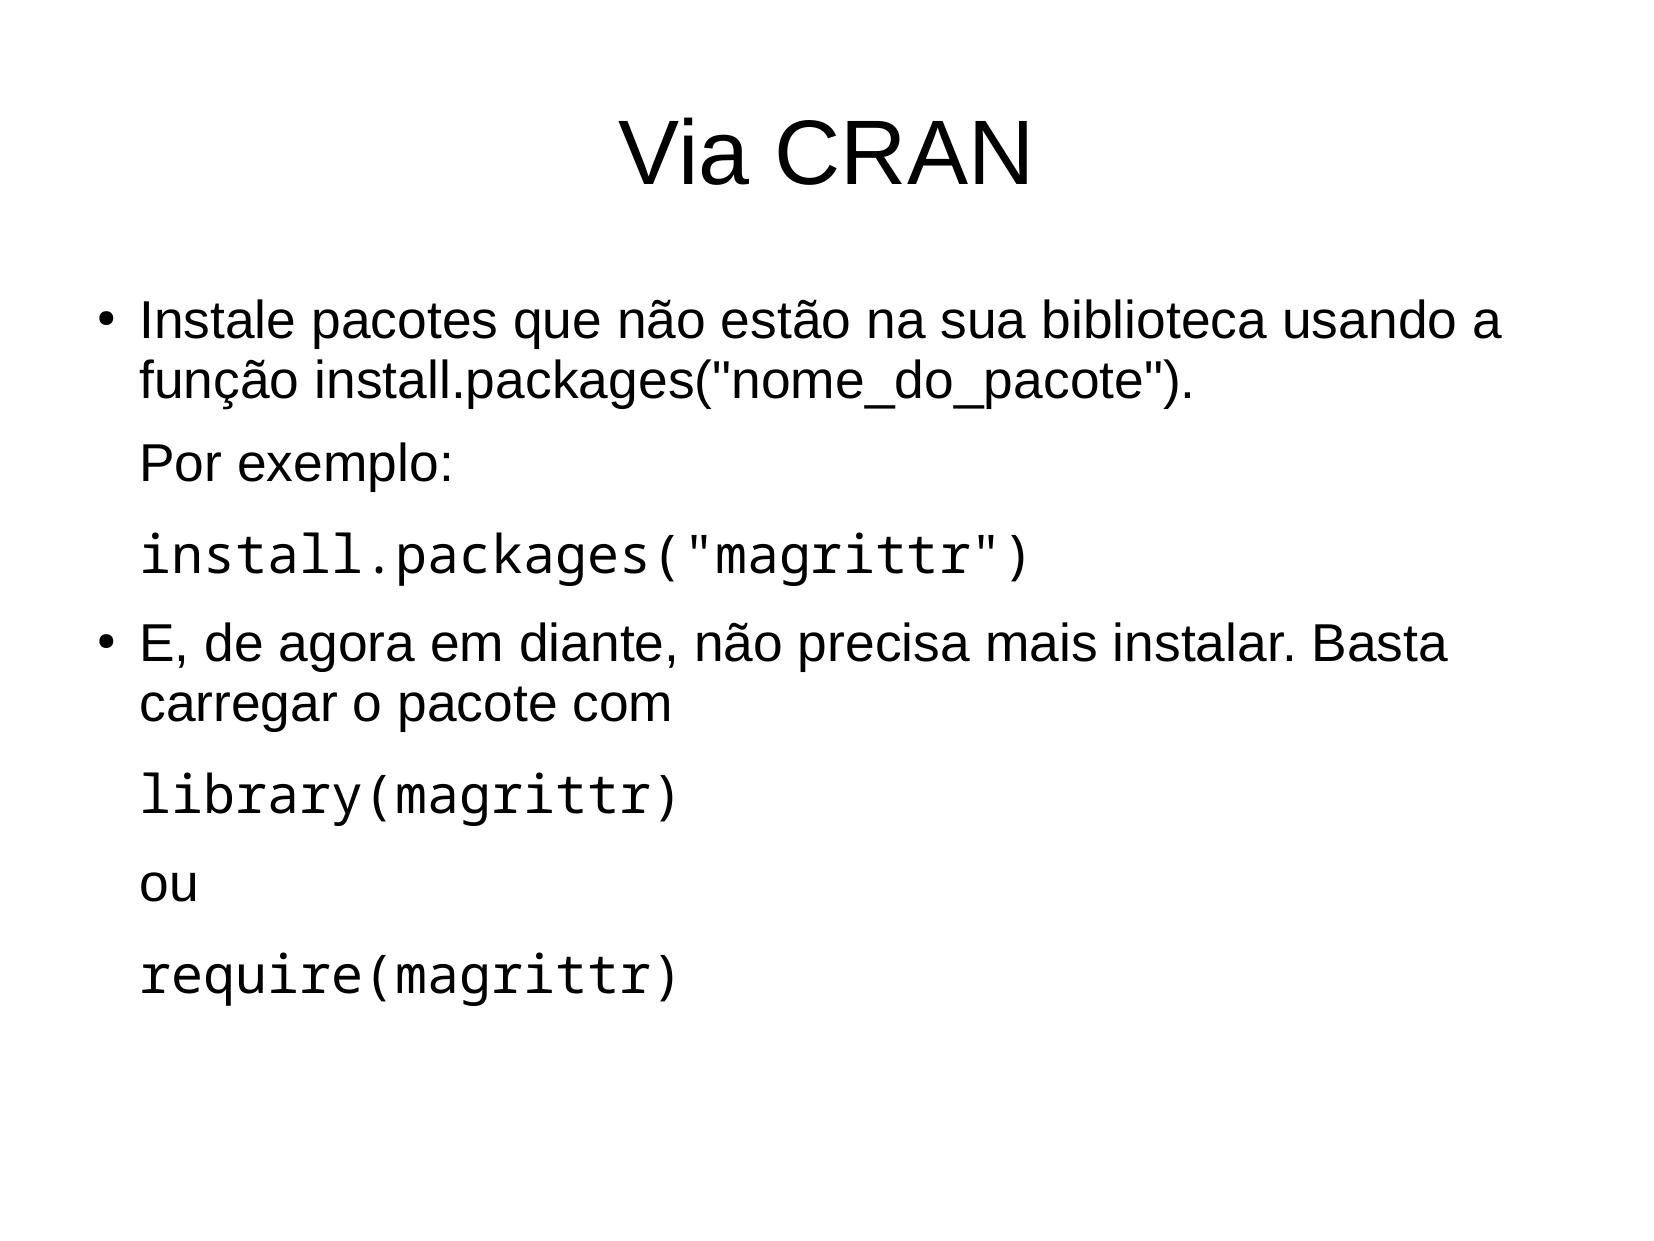

# Via CRAN
Instale pacotes que não estão na sua biblioteca usando a função install.packages("nome_do_pacote").
Por exemplo:
install.packages("magrittr")
E, de agora em diante, não precisa mais instalar. Basta carregar o pacote com
library(magrittr)
ou
require(magrittr)